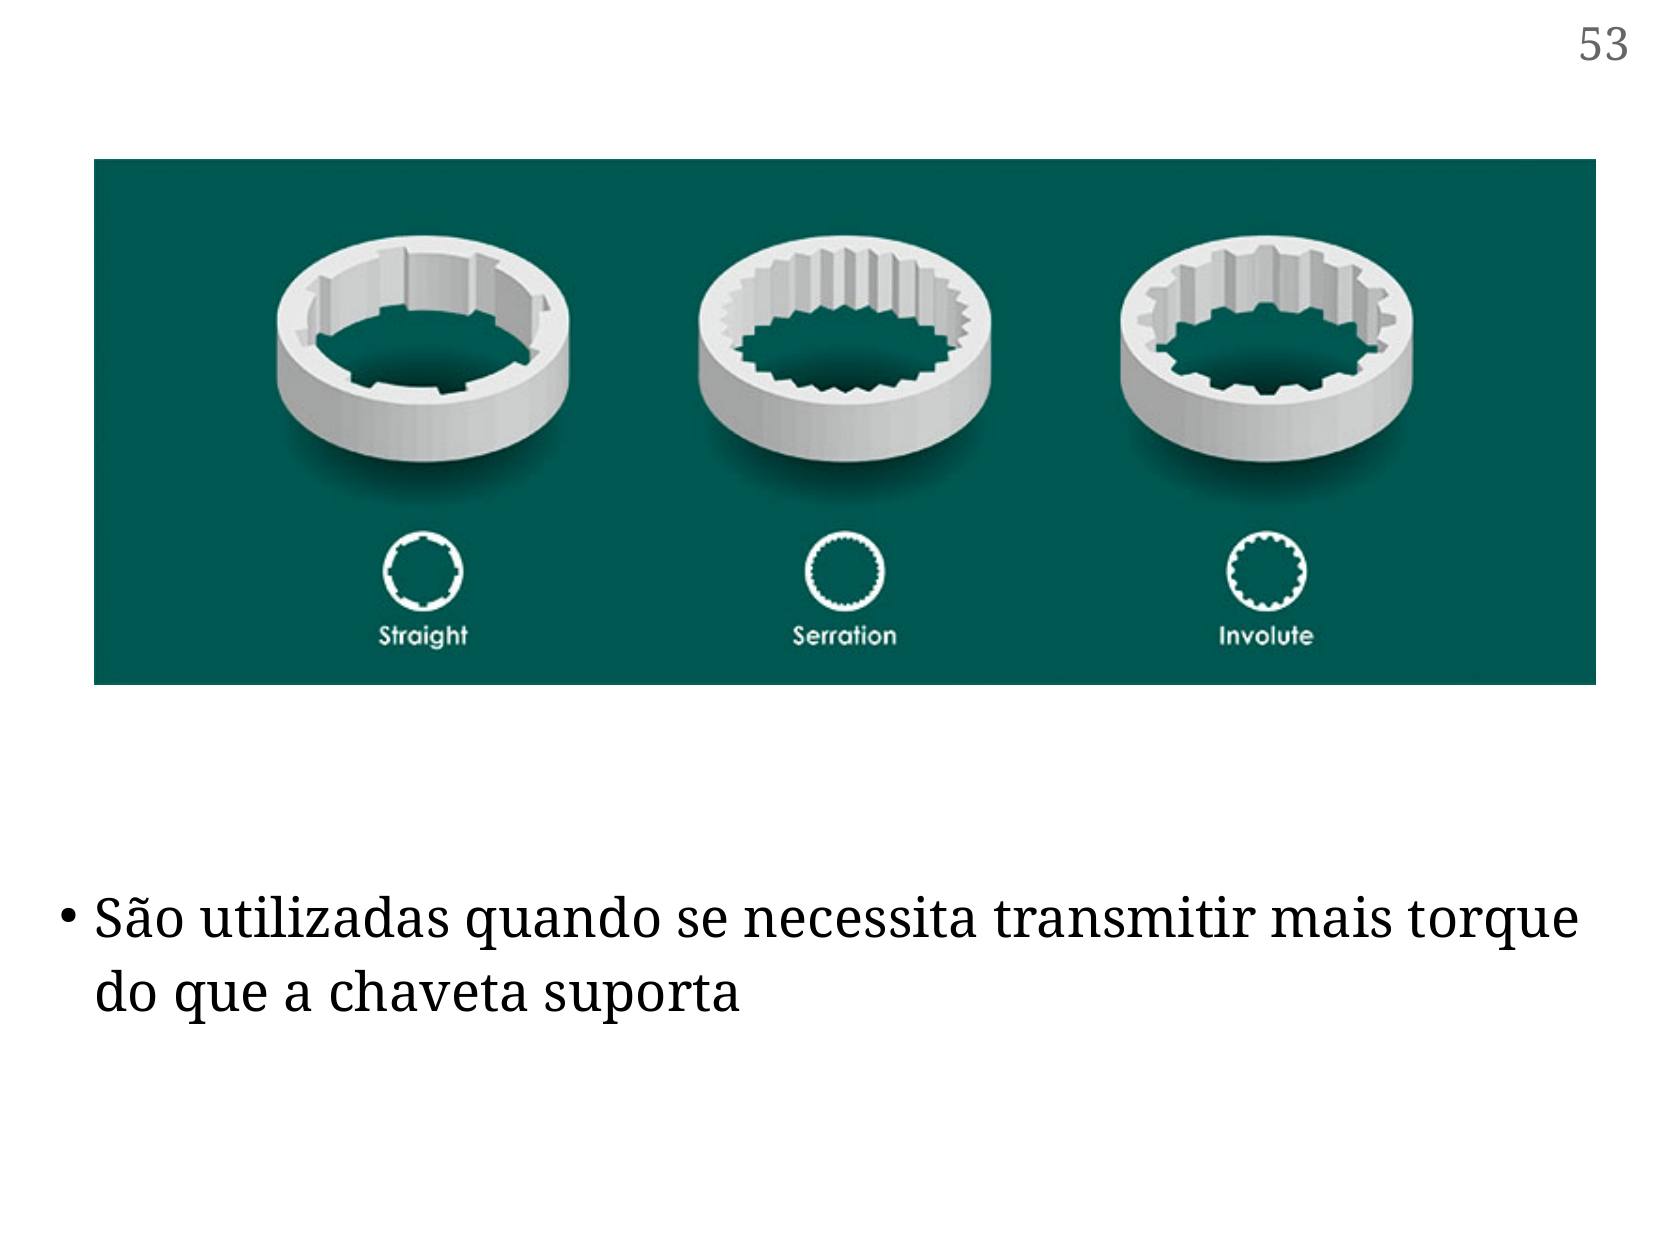

53
#
São utilizadas quando se necessita transmitir mais torque do que a chaveta suporta